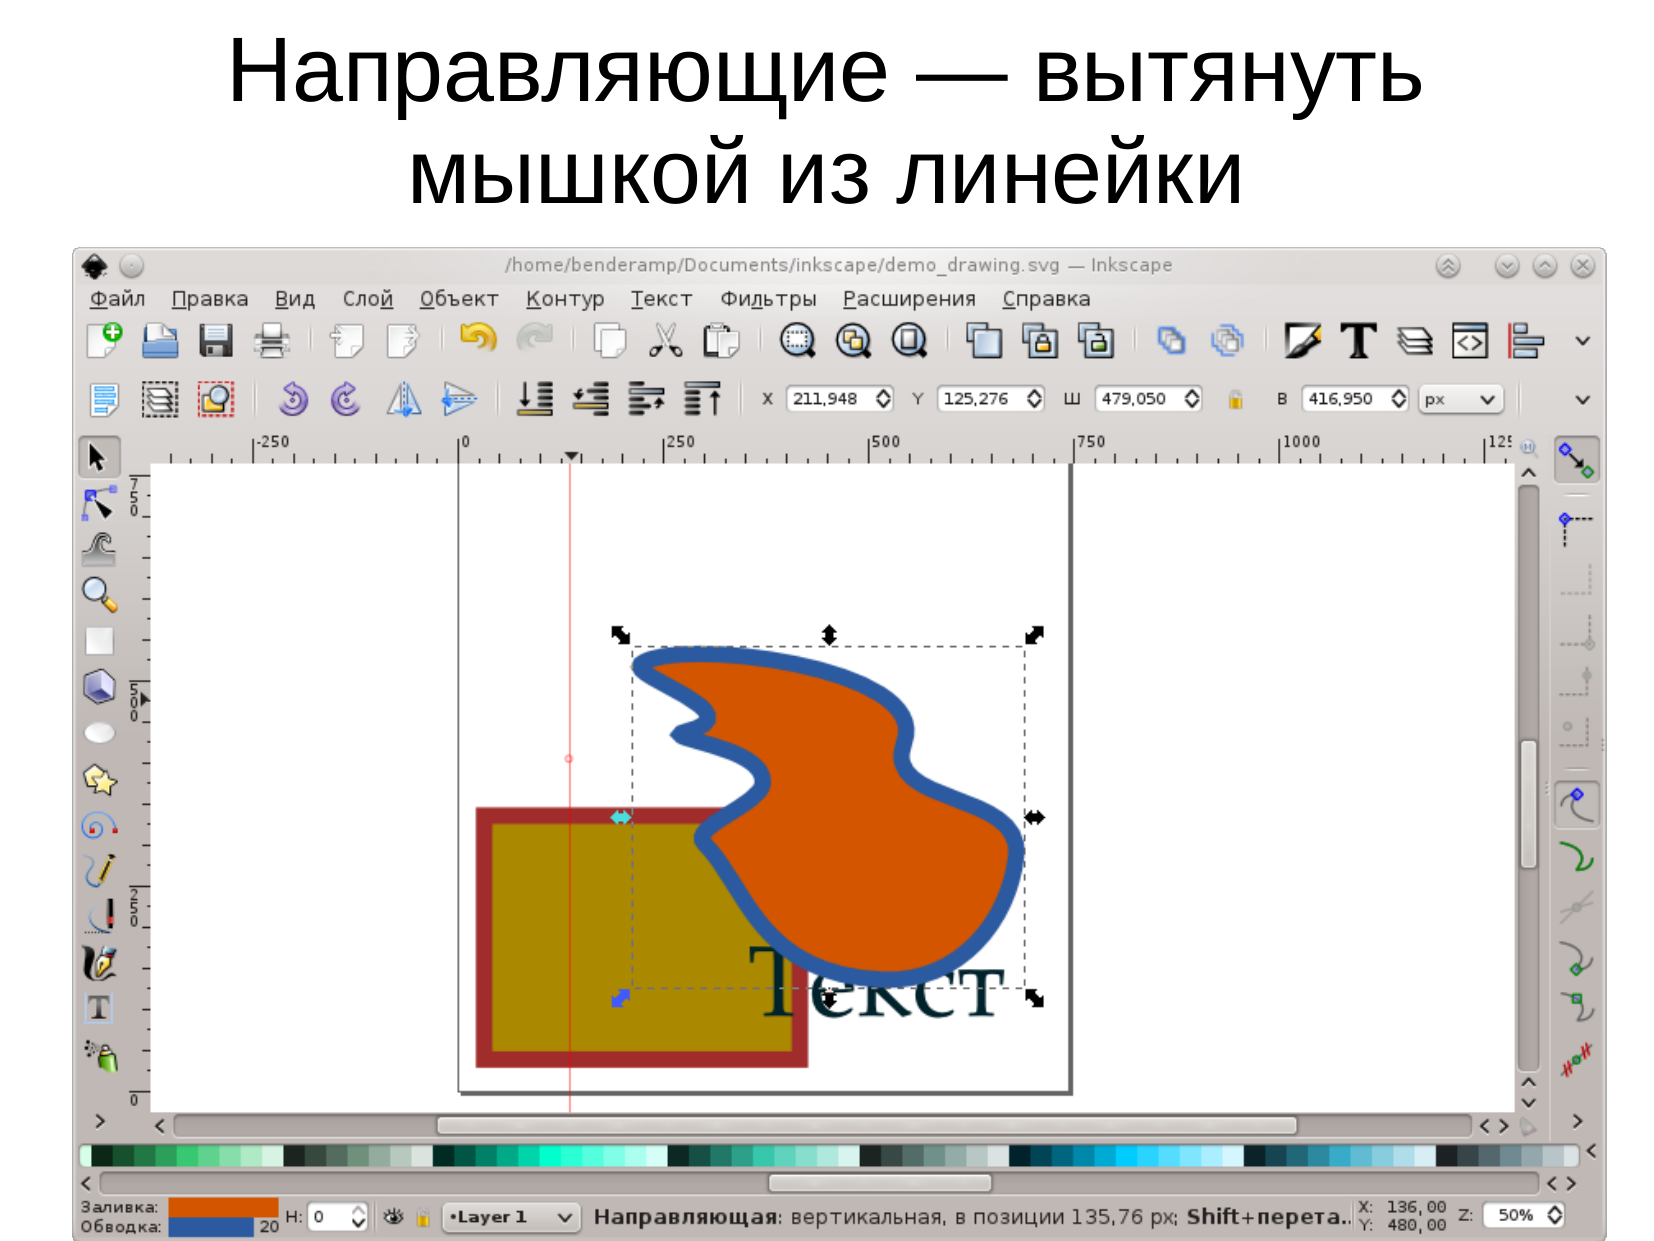

# Направляющие — вытянуть мышкой из линейки